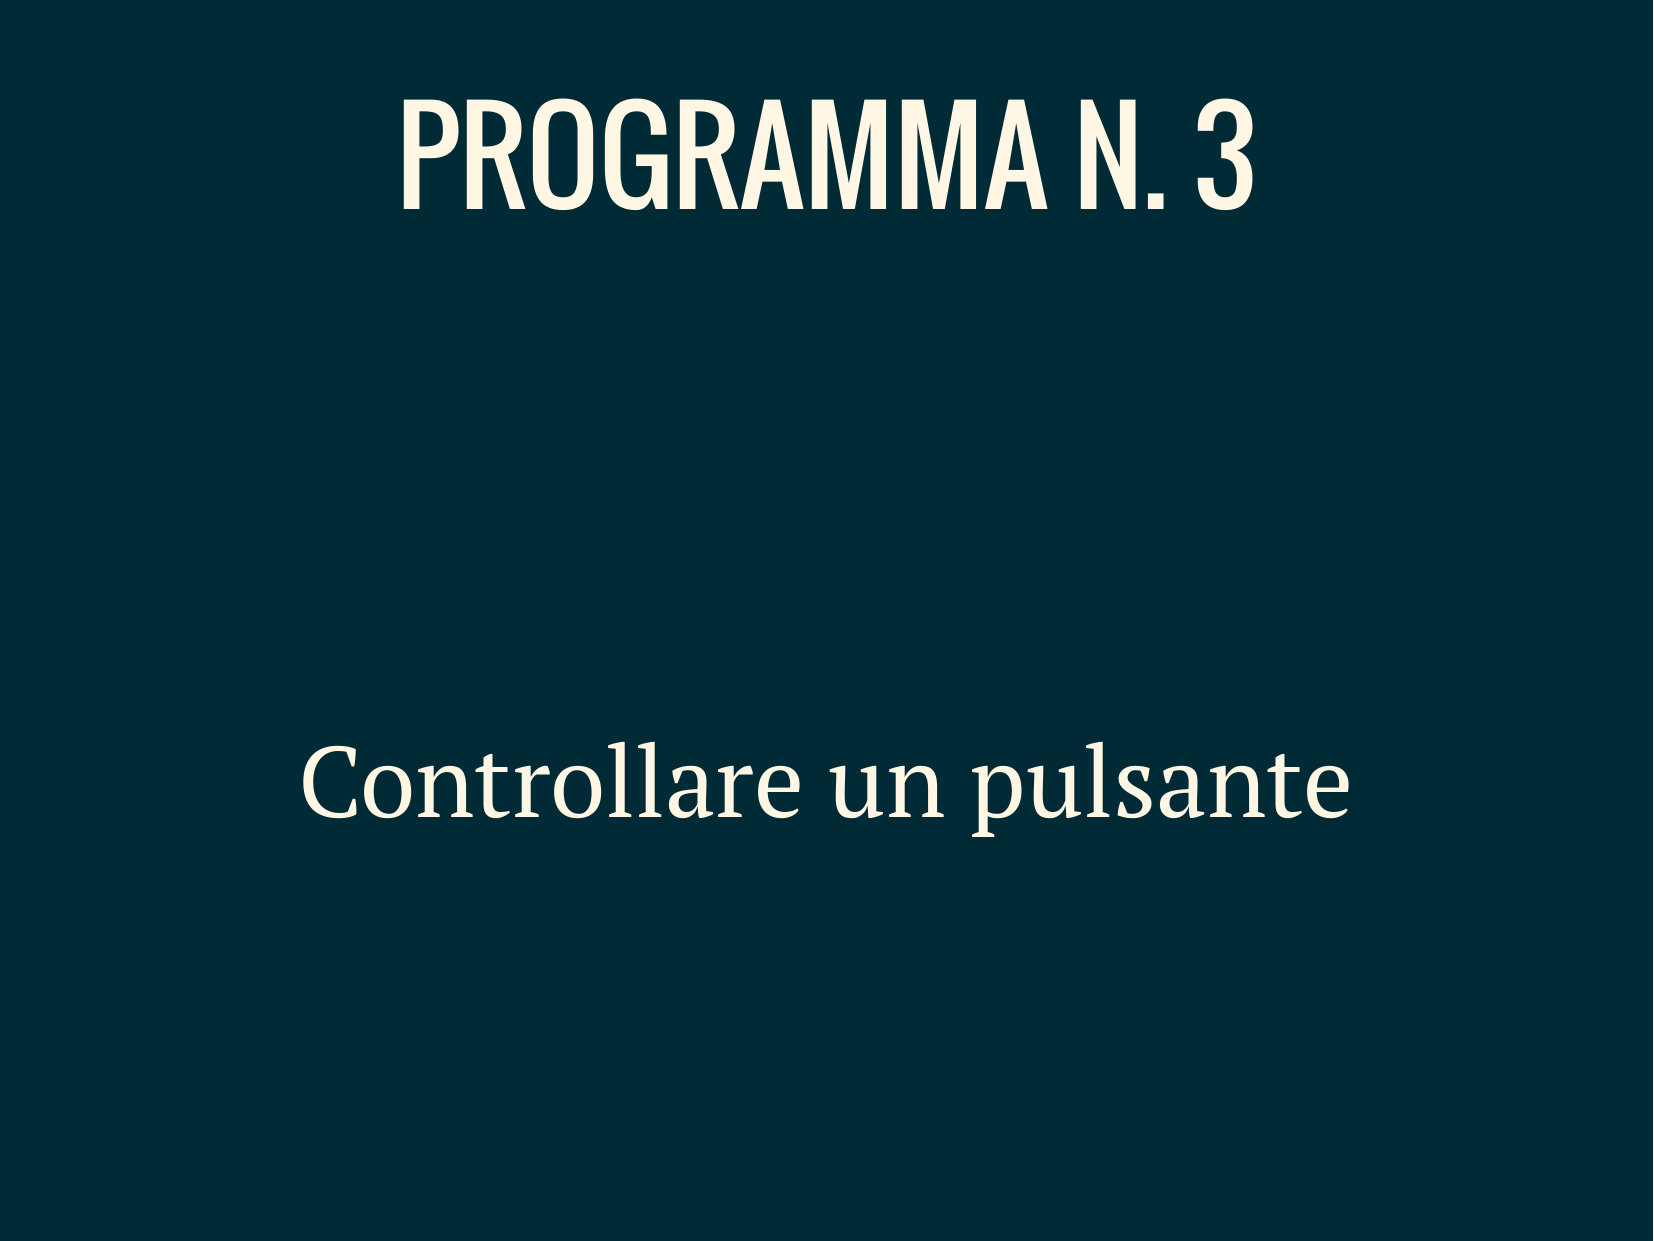

# Programma n. 3
Controllare un pulsante